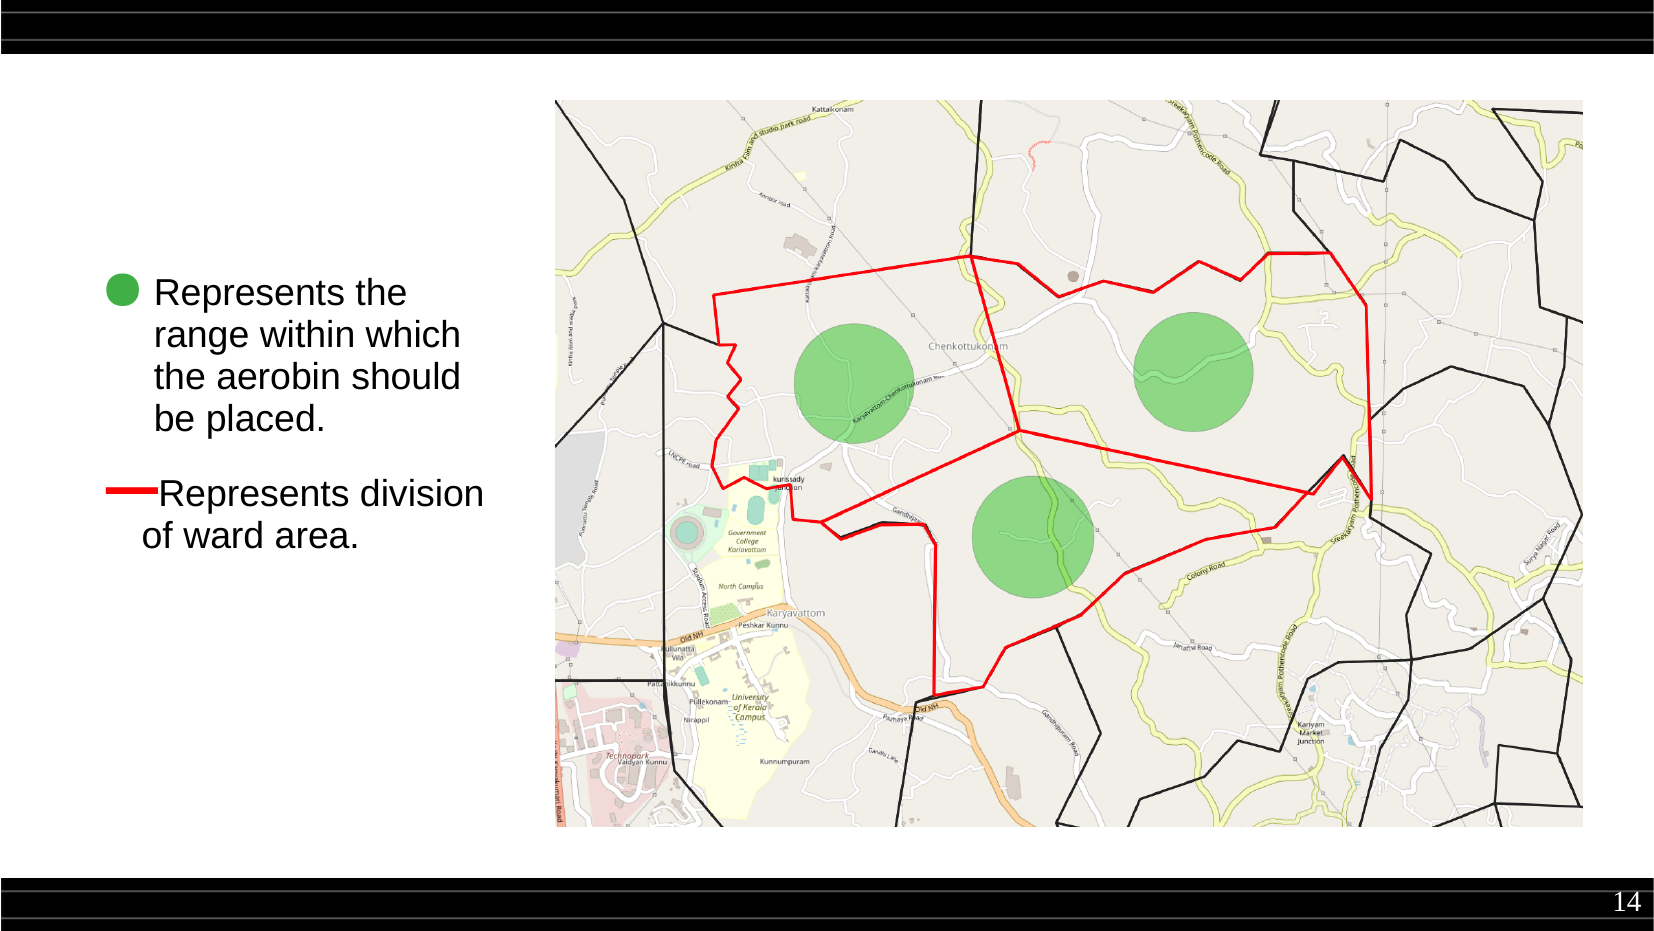

# Represents the range within which the aerobin should be placed.
Represents division of ward area.